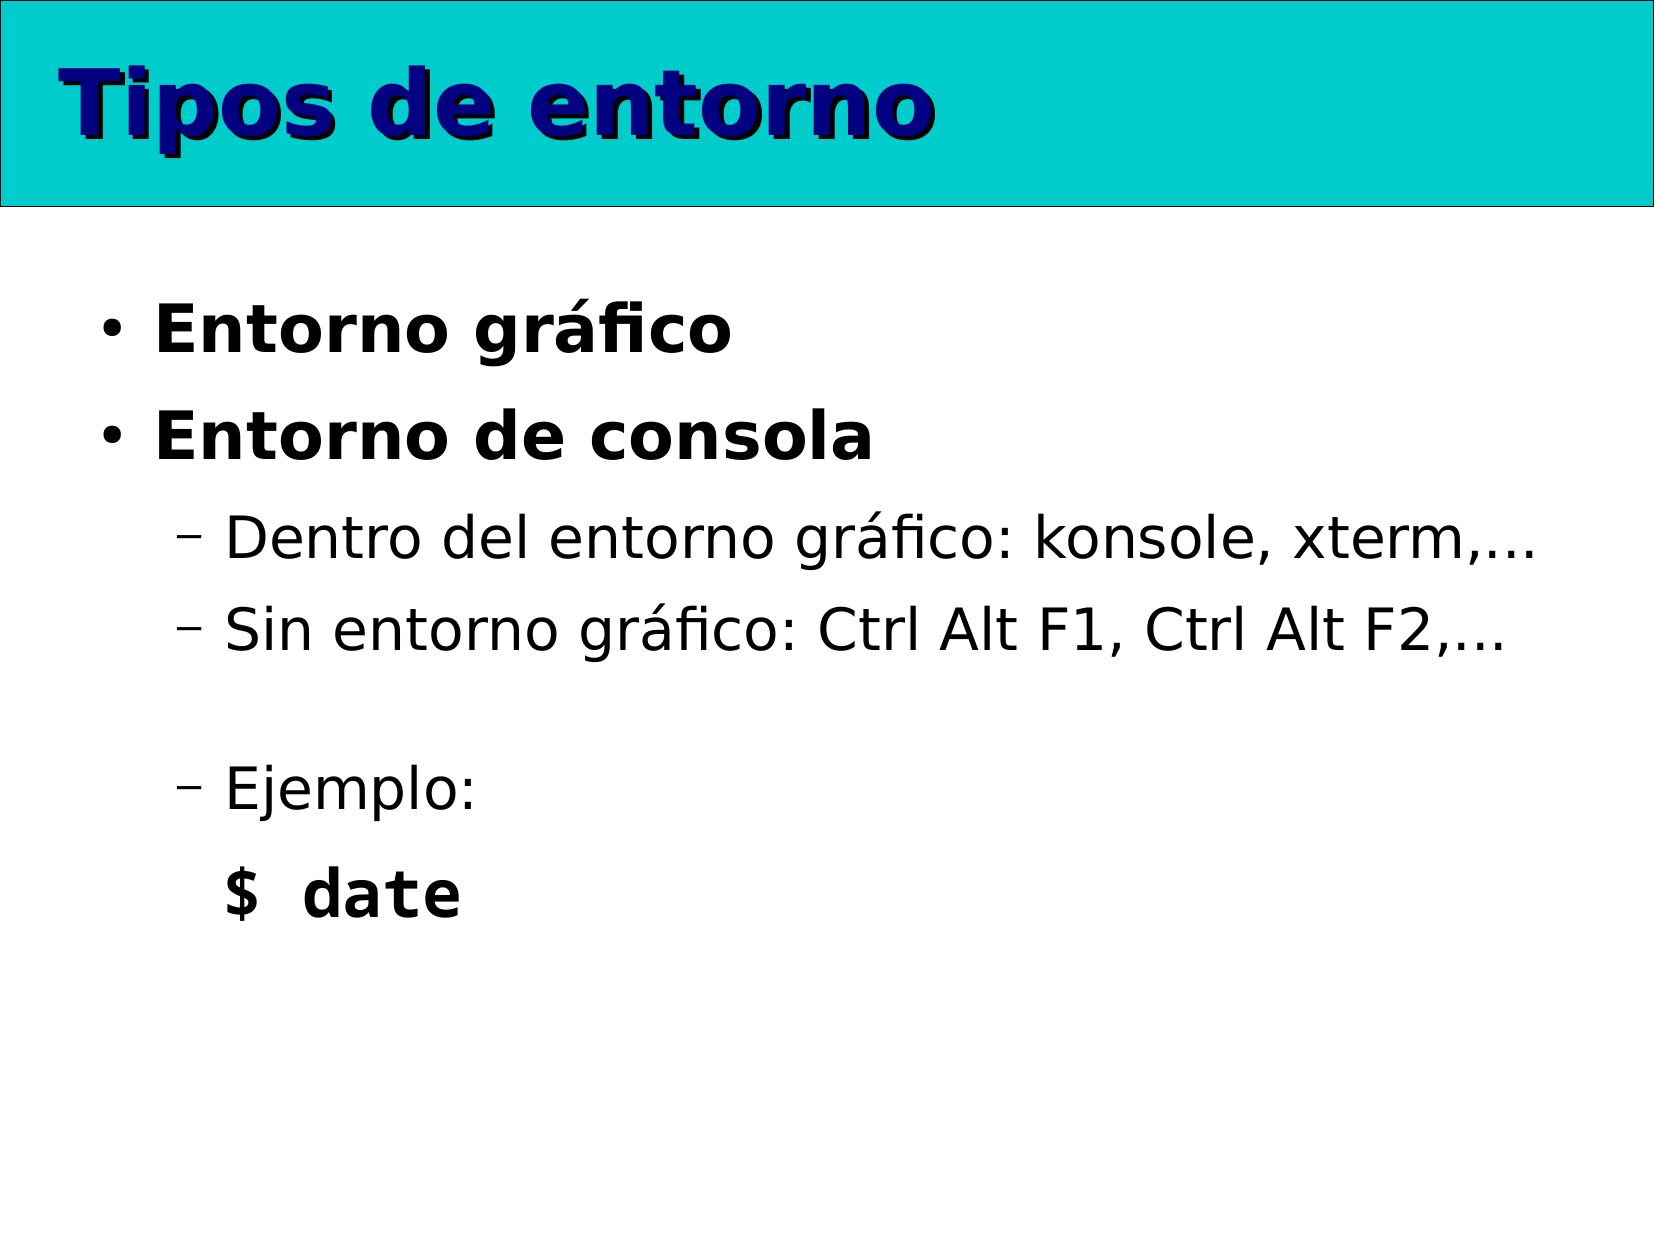

# Tipos de entorno
Entorno gráfico
Entorno de consola
Dentro del entorno gráfico: konsole, xterm,...
Sin entorno gráfico: Ctrl Alt F1, Ctrl Alt F2,...
Ejemplo:
 $ date